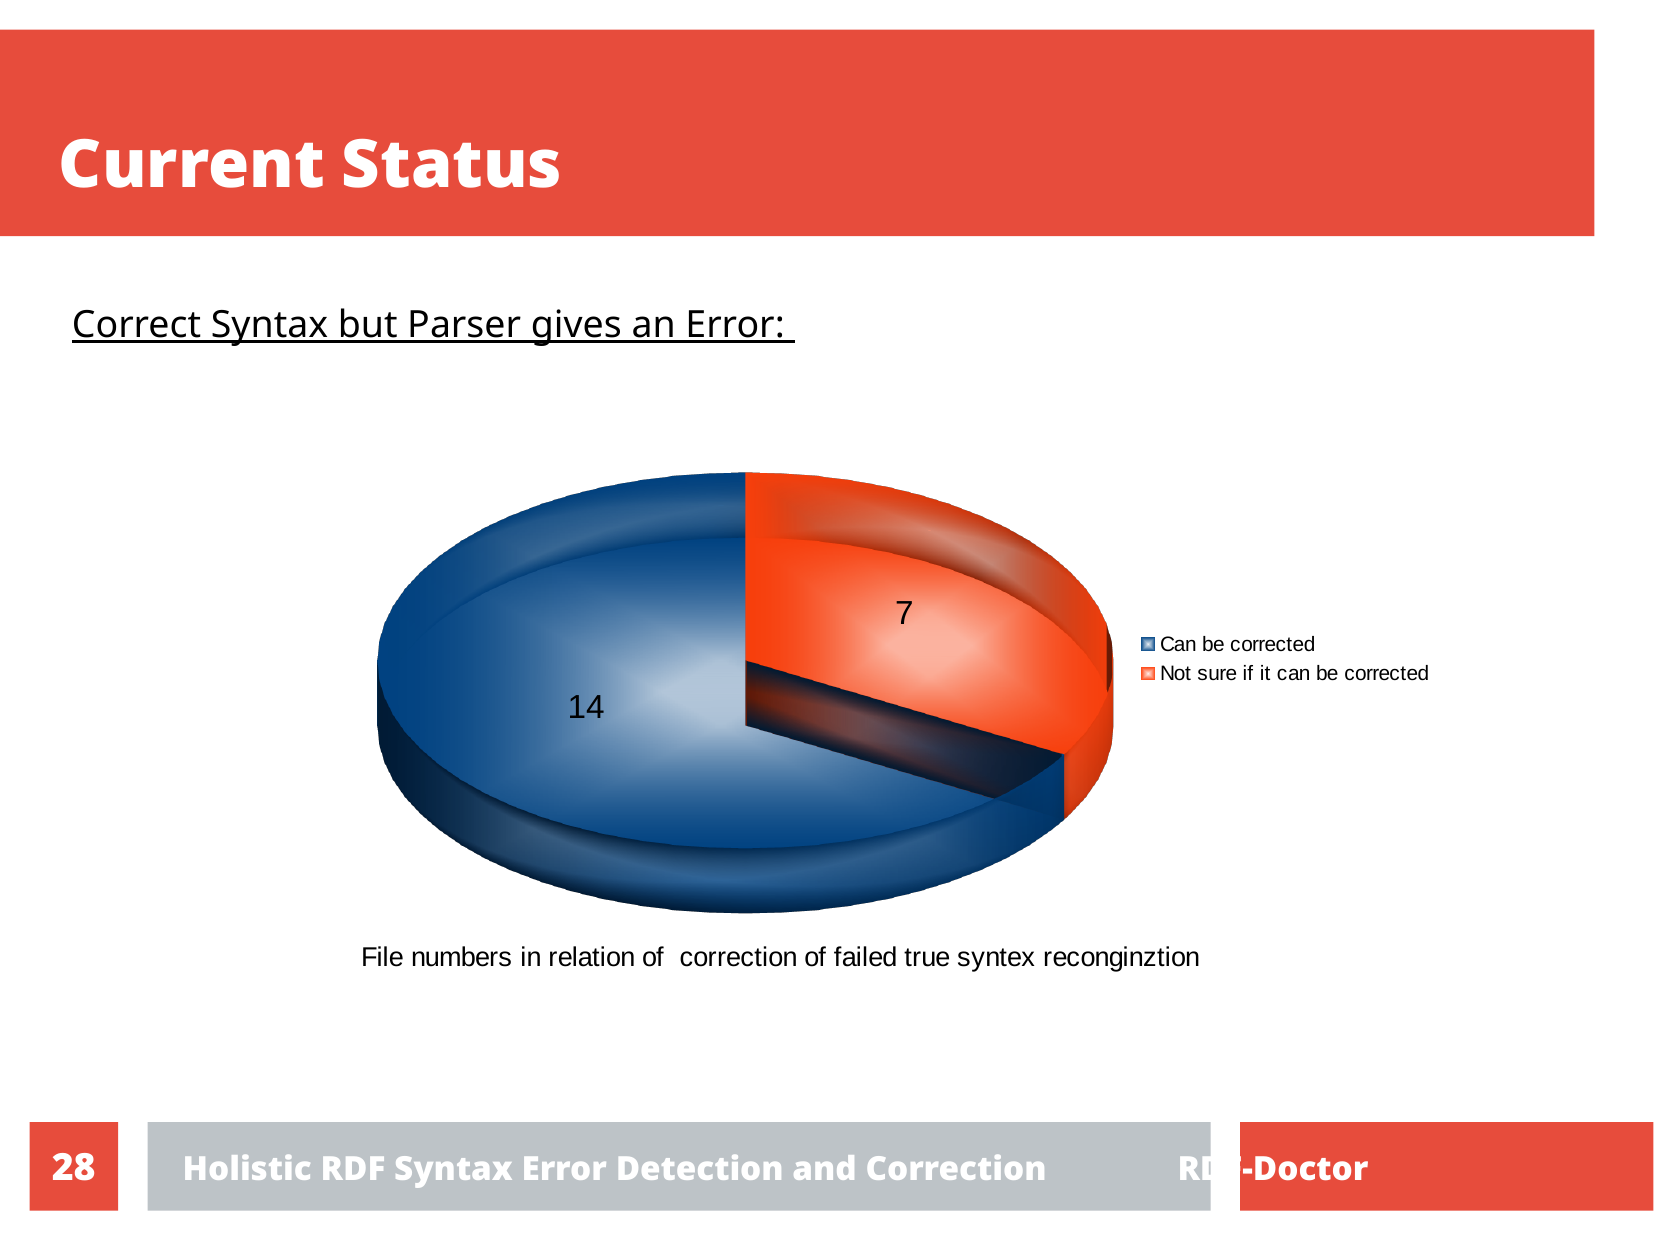

# Current Status
Correct Syntax but Parser gives an Error:
[unsupported chart]
28
Holistic RDF Syntax Error Detection and Correction RDF-Doctor